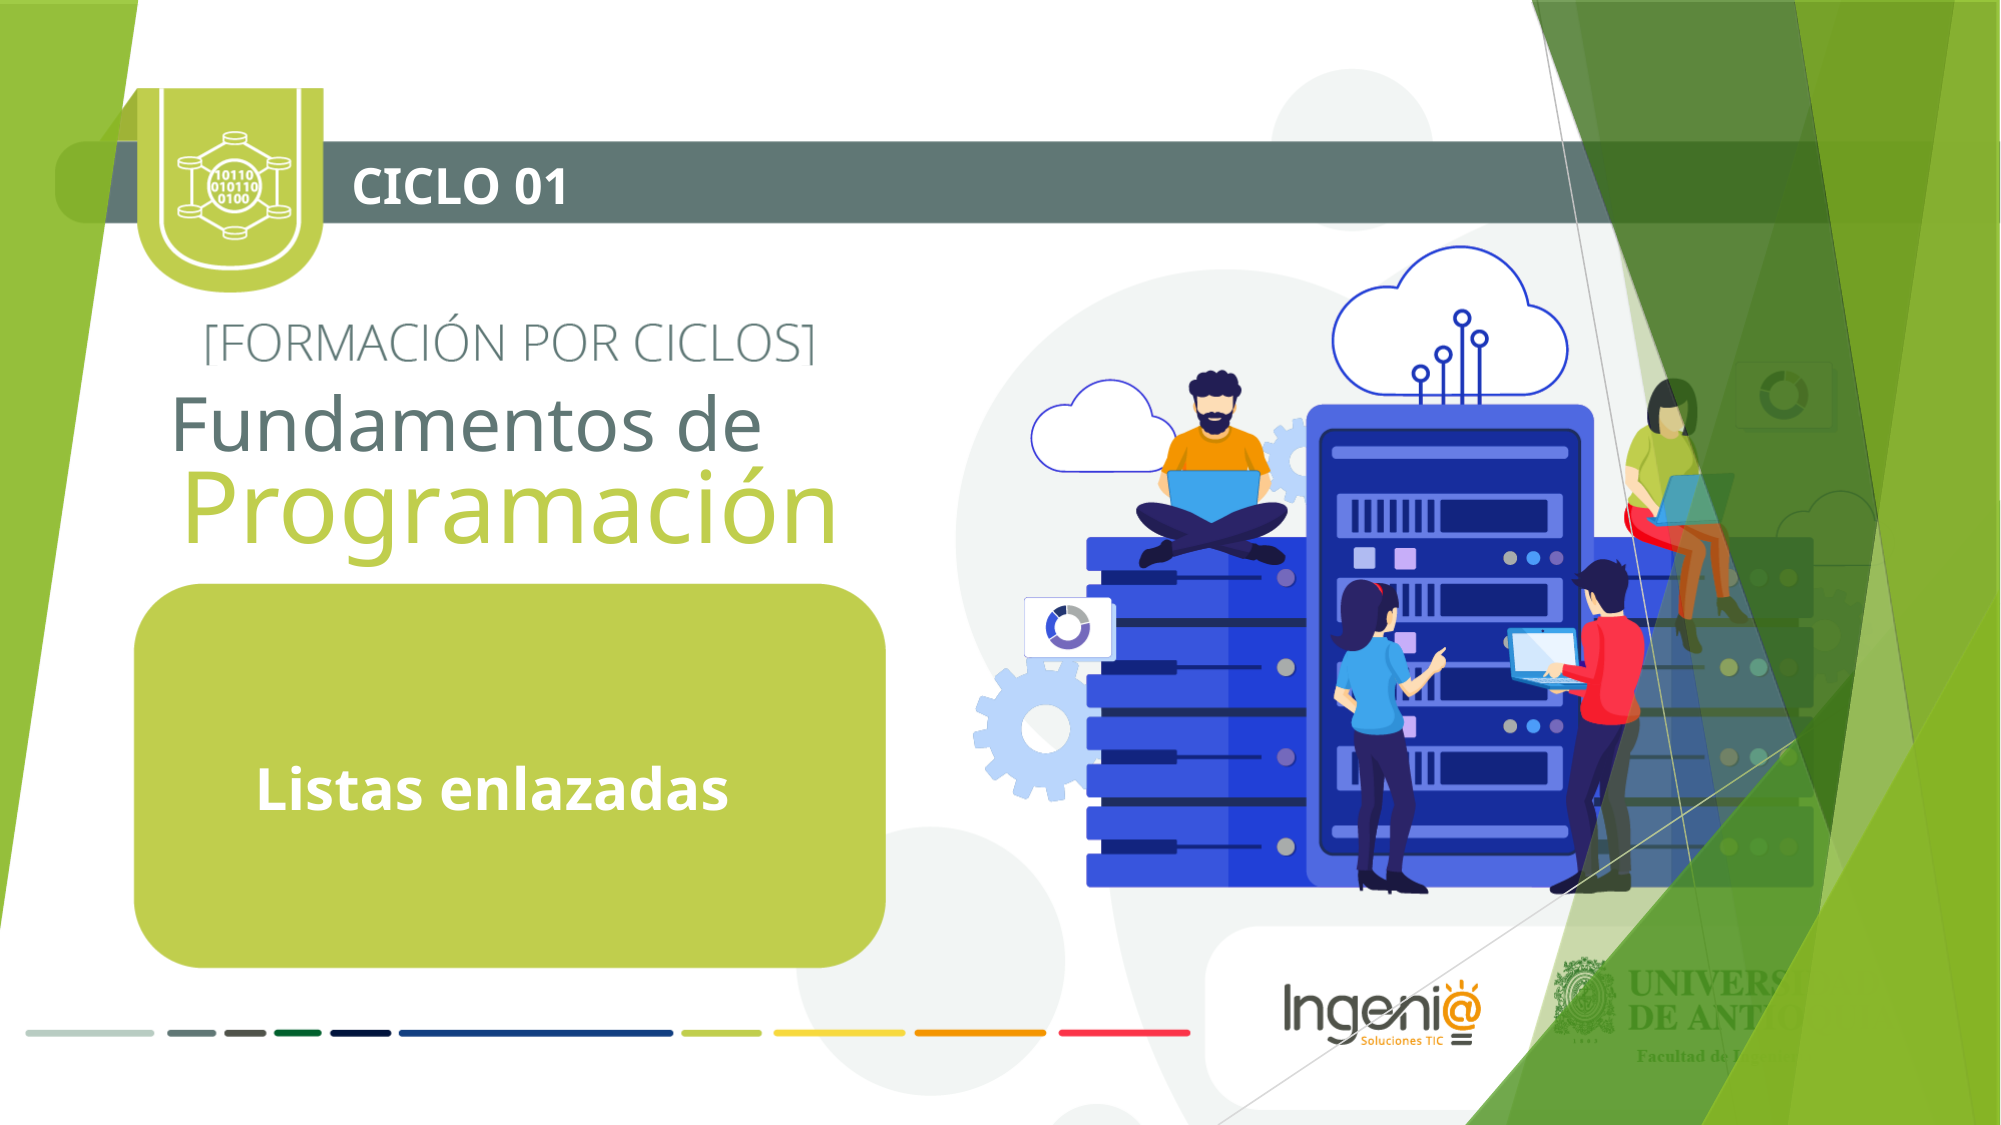

CICLO 01
Fundamentos de
Programación
Listas enlazadas